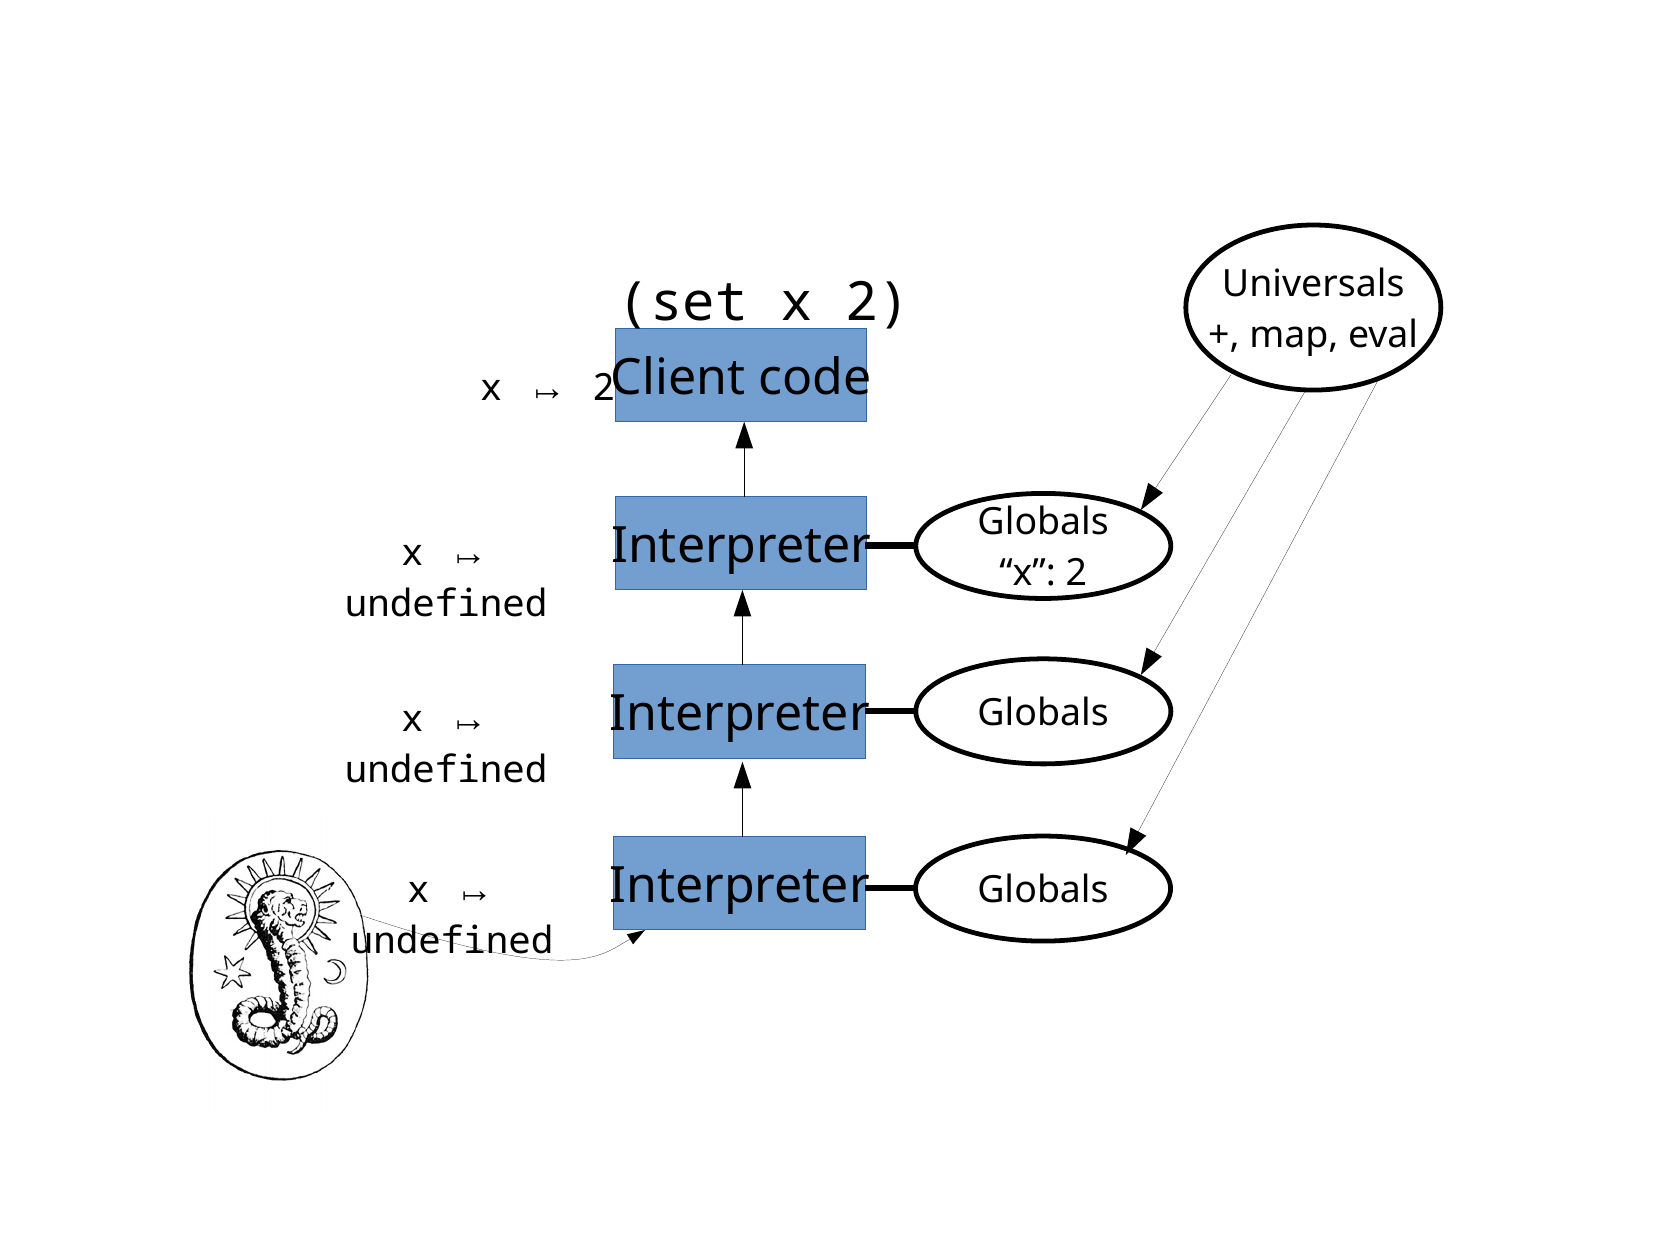

Universals
+, map, eval
(set x 2)
Client code
x ↦ 2
Globals
“x”: 2
Interpreter
x ↦ undefined
Globals
Interpreter
x ↦ undefined
Globals
Interpreter
x ↦ undefined